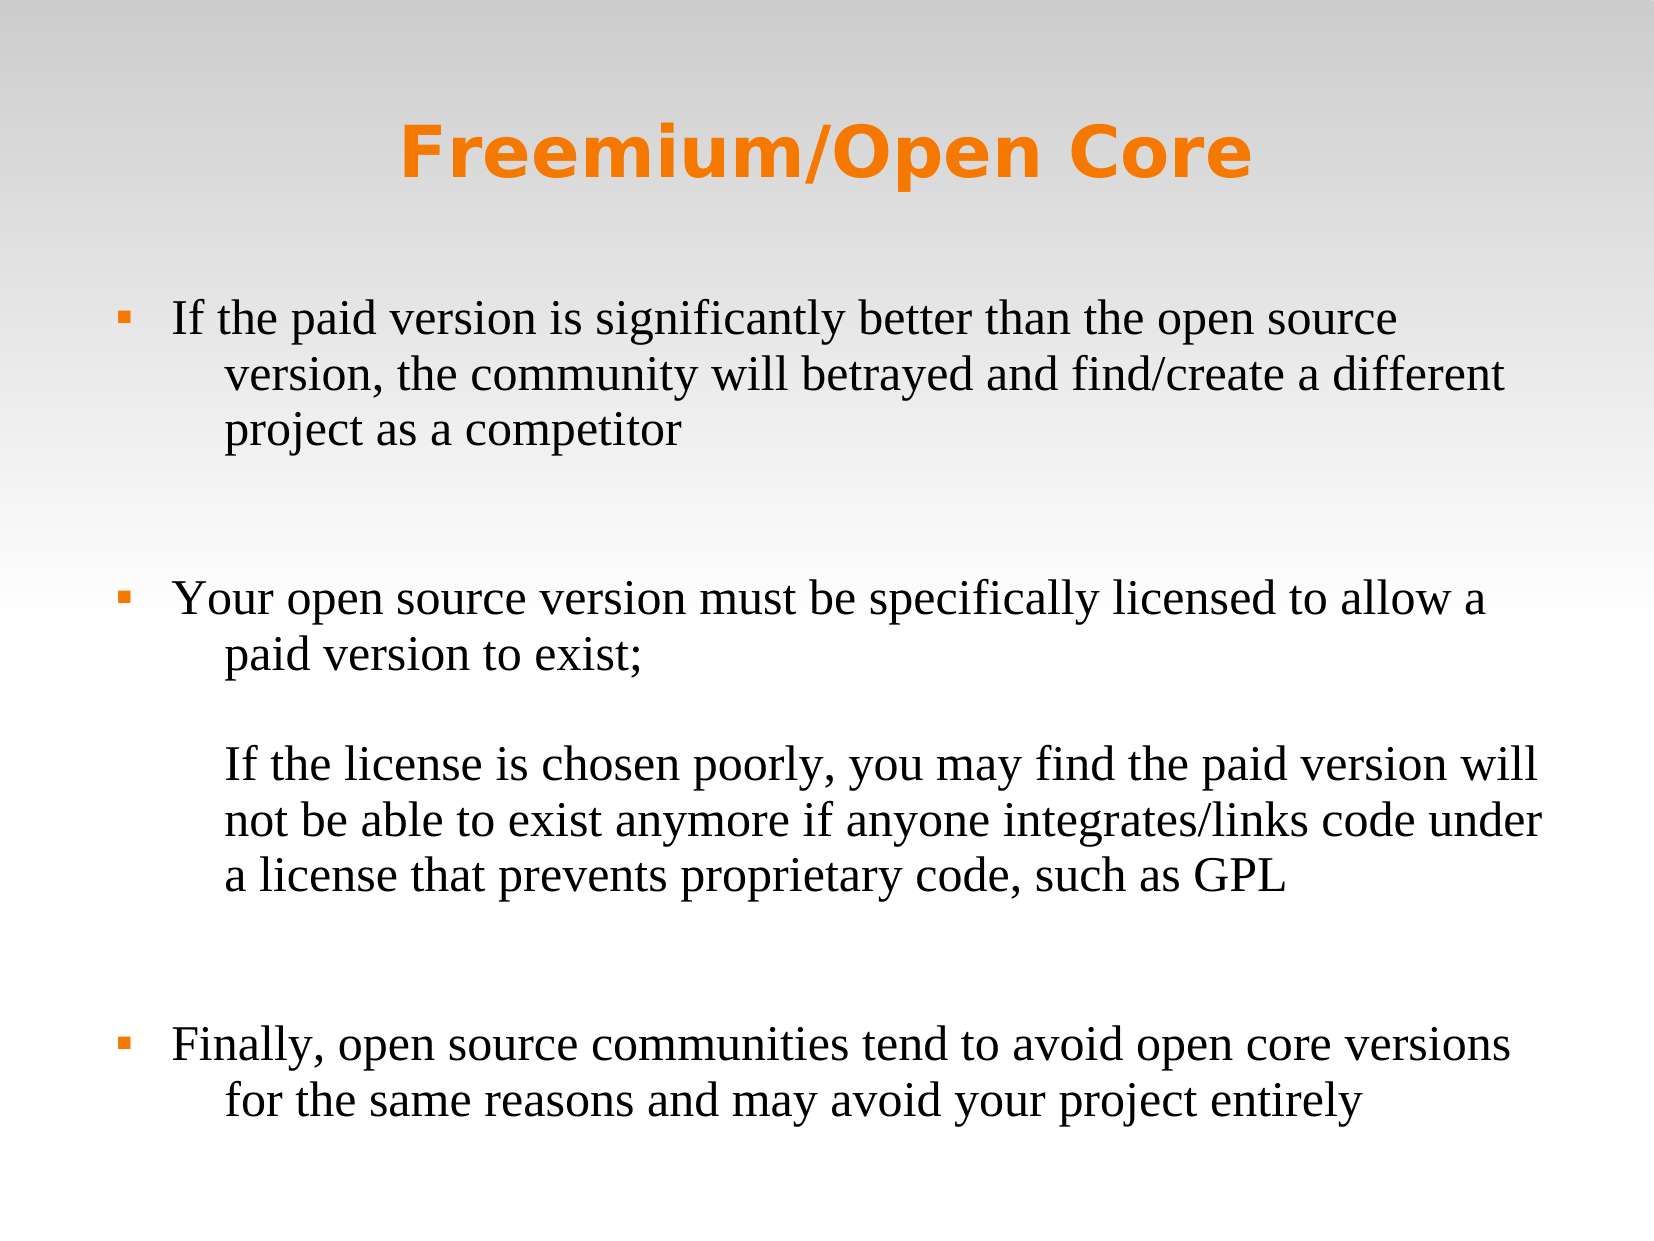

# Freemium/Open Core
If the paid version is significantly better than the open source version, the community will betrayed and find/create a different project as a competitor
Your open source version must be specifically licensed to allow a paid version to exist;
If the license is chosen poorly, you may find the paid version will not be able to exist anymore if anyone integrates/links code under a license that prevents proprietary code, such as GPL
Finally, open source communities tend to avoid open core versions for the same reasons and may avoid your project entirely